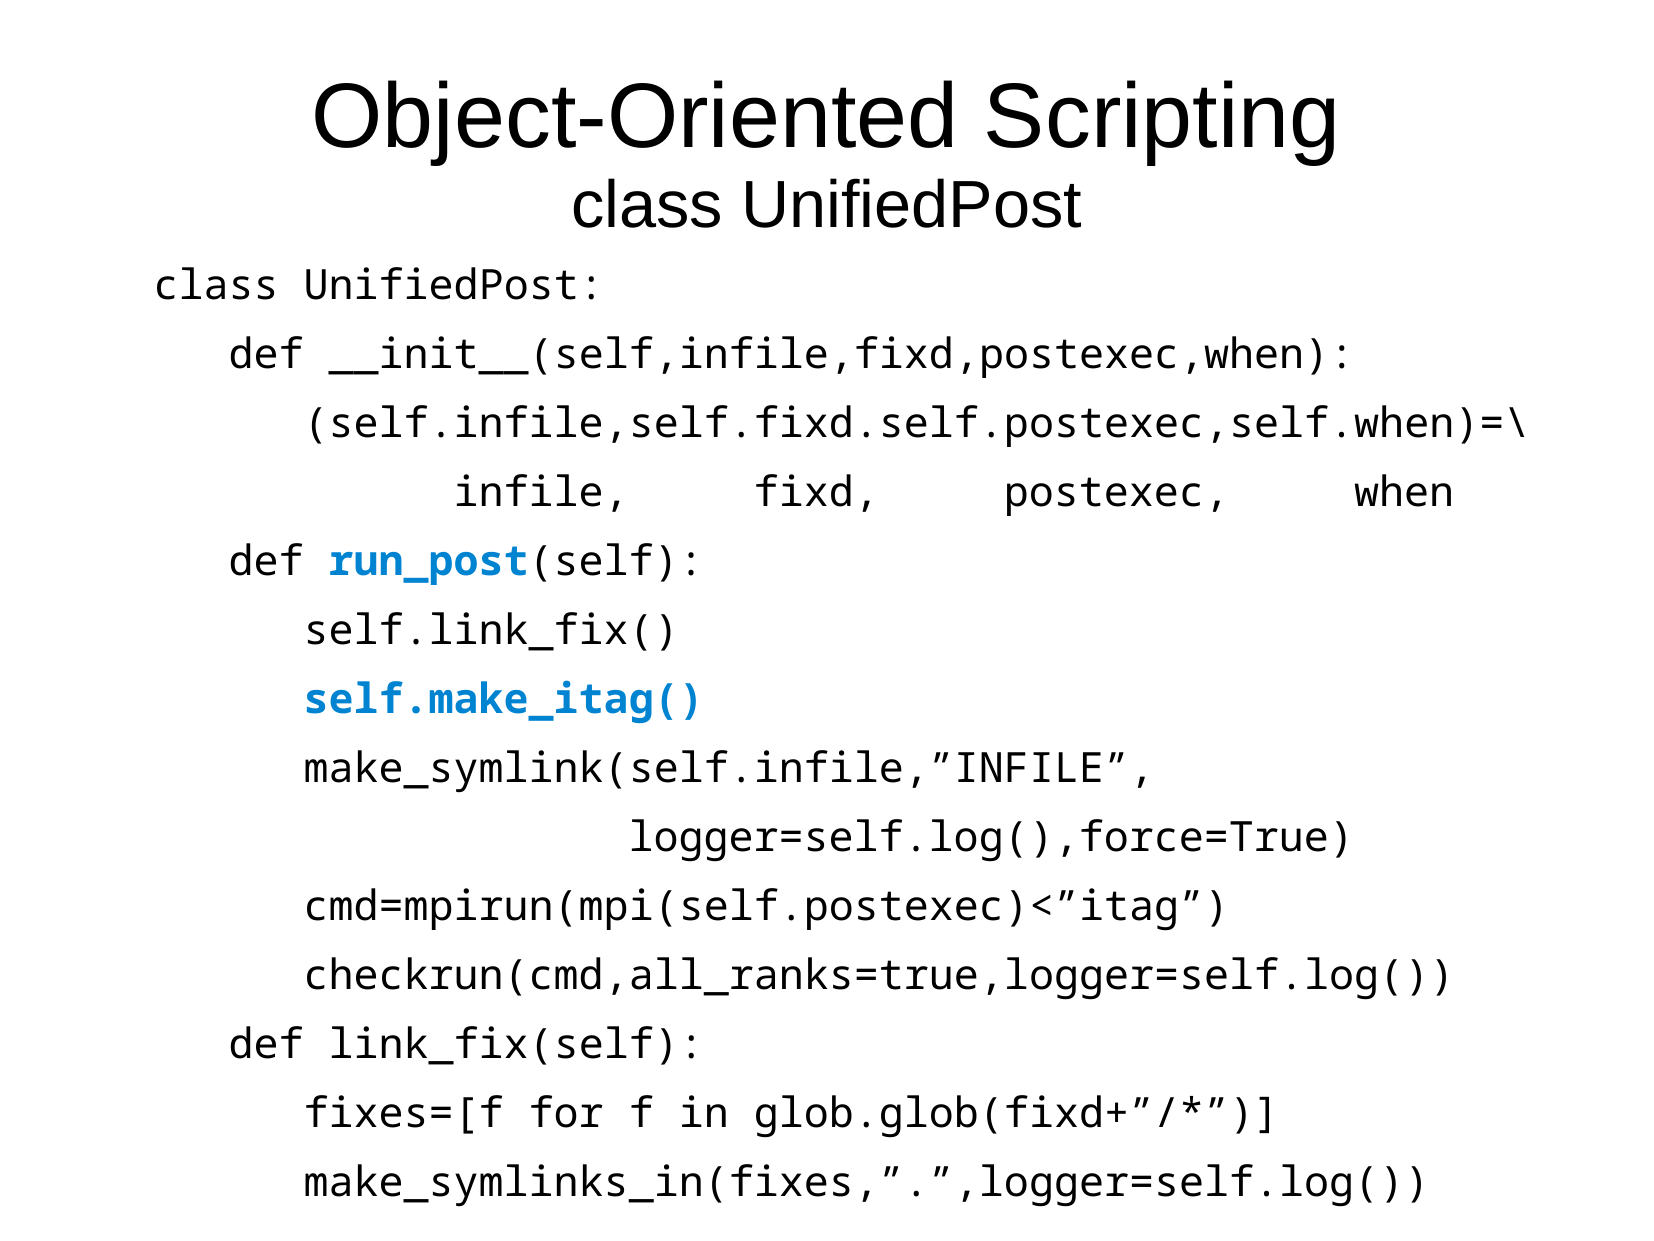

# Object-Oriented Scripting class UnifiedPost
class UnifiedPost:
 def __init__(self,infile,fixd,postexec,when):
 (self.infile,self.fixd.self.postexec,self.when)=\
 infile, fixd, postexec, when
 def run_post(self):
 self.link_fix()
 self.make_itag()
 make_symlink(self.infile,”INFILE”,
 logger=self.log(),force=True)
 cmd=mpirun(mpi(self.postexec)<”itag”)
 checkrun(cmd,all_ranks=true,logger=self.log())
 def link_fix(self):
 fixes=[f for f in glob.glob(fixd+”/*”)]
 make_symlinks_in(fixes,”.”,logger=self.log())